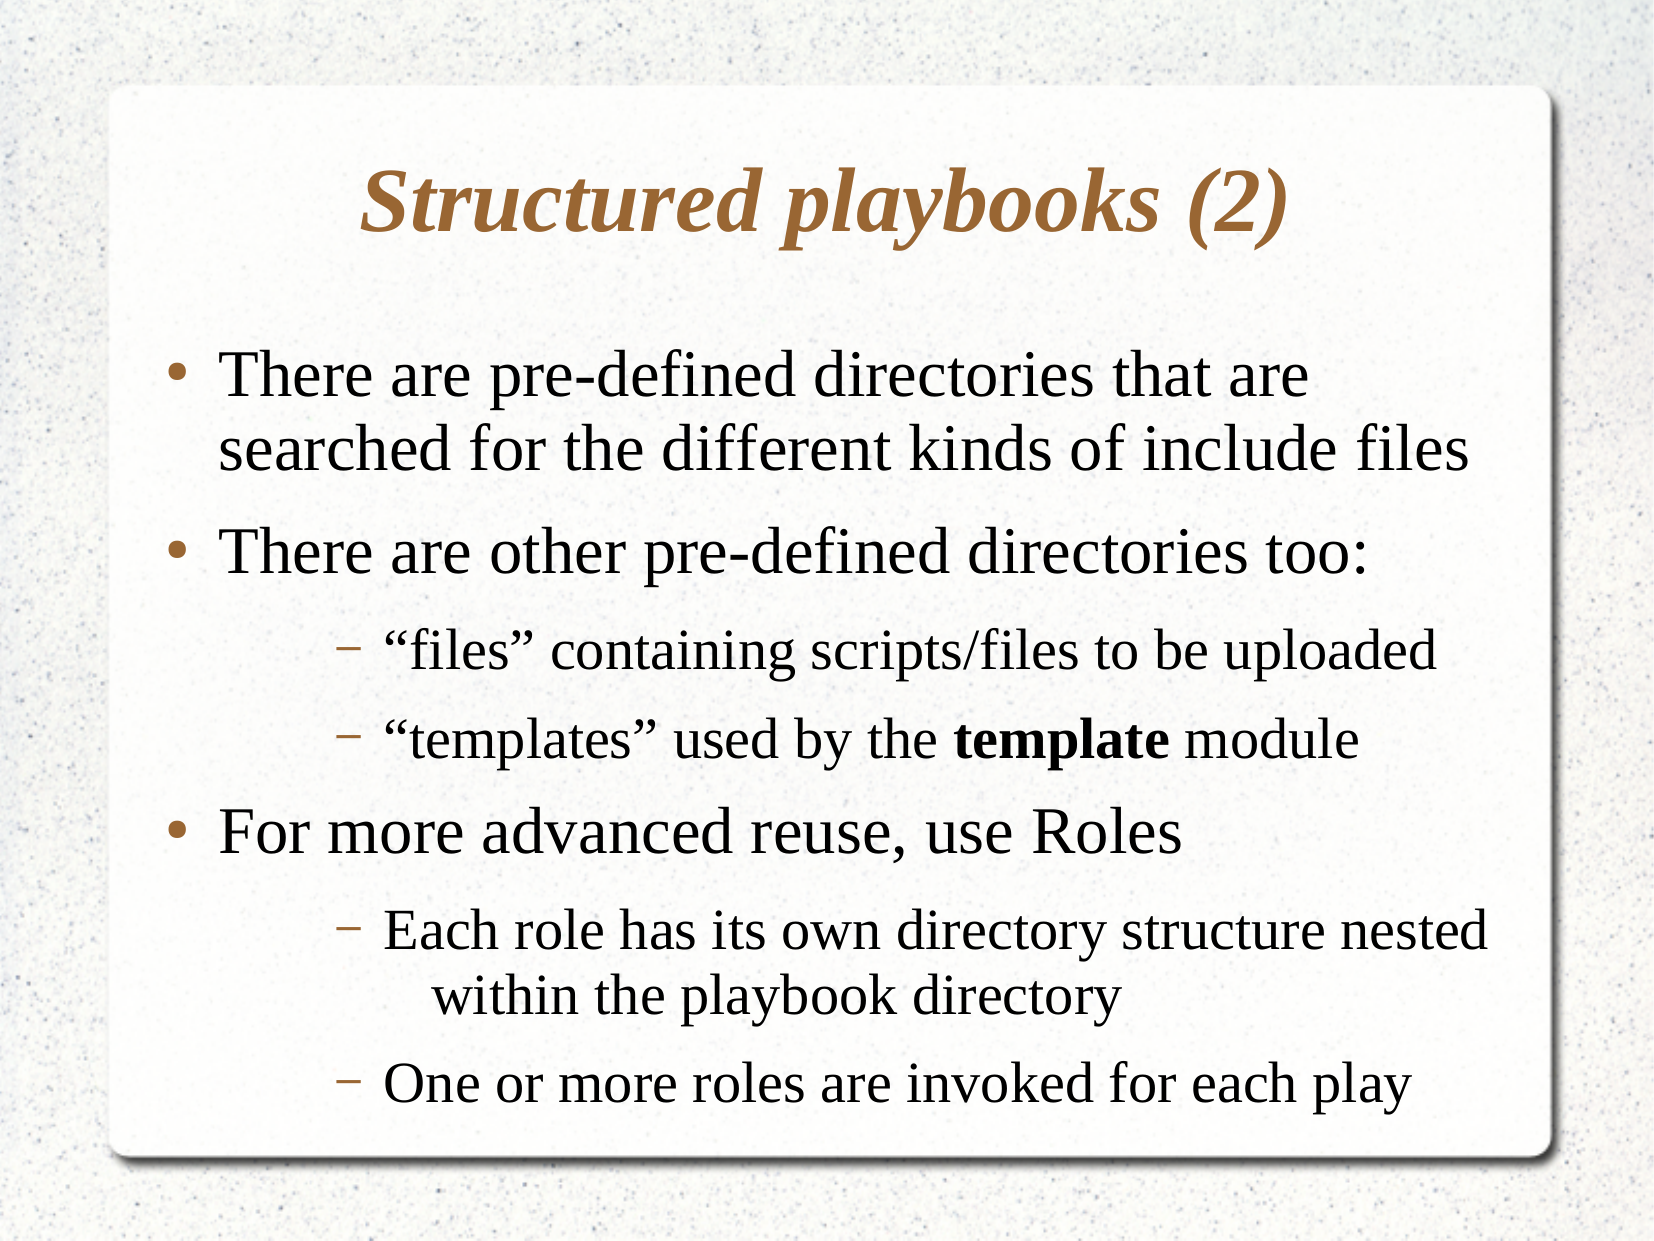

# Structured playbooks (2)
There are pre-defined directories that are searched for the different kinds of include files
There are other pre-defined directories too:
“files” containing scripts/files to be uploaded
“templates” used by the template module
For more advanced reuse, use Roles
Each role has its own directory structure nested within the playbook directory
One or more roles are invoked for each play